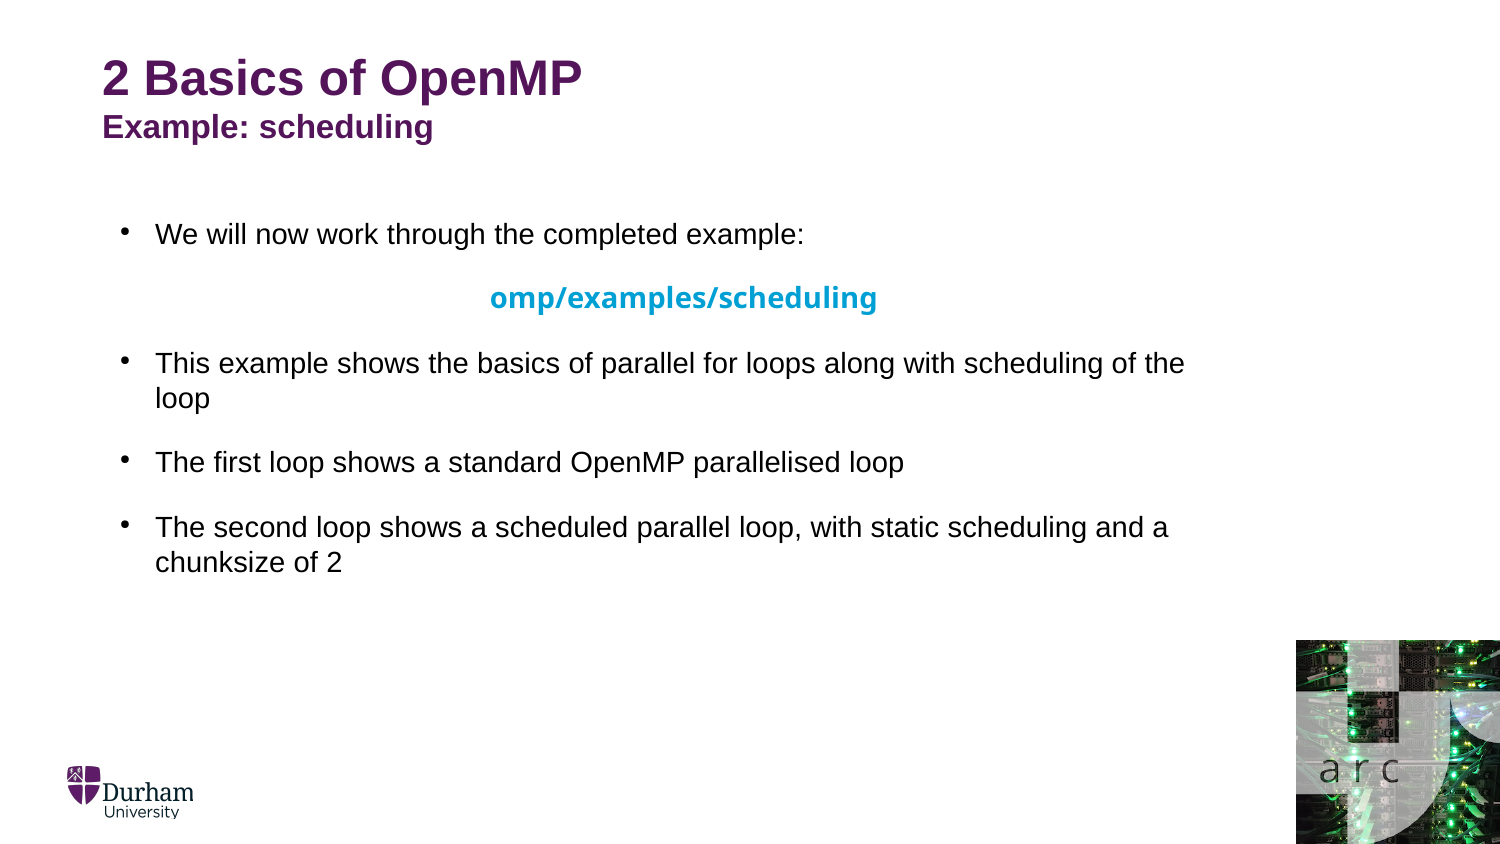

# 2 Basics of OpenMP Example: scheduling
We will now work through the completed example:
 omp/examples/scheduling
This example shows the basics of parallel for loops along with scheduling of the loop
The first loop shows a standard OpenMP parallelised loop
The second loop shows a scheduled parallel loop, with static scheduling and a chunksize of 2